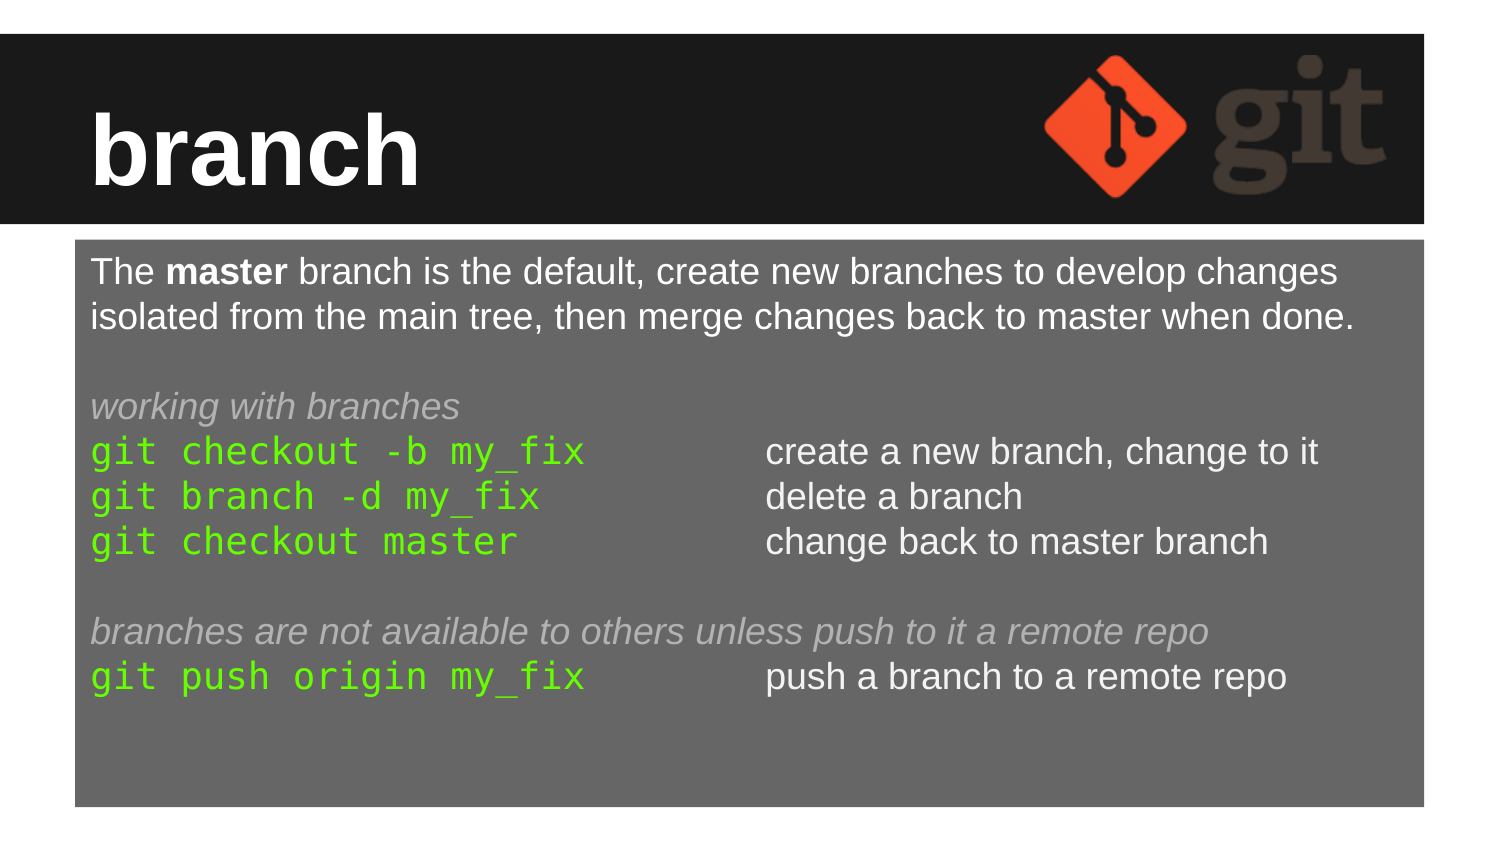

branch
The master branch is the default, create new branches to develop changes
isolated from the main tree, then merge changes back to master when done.
working with branches
git checkout -b my_fix			create a new branch, change to it
git branch -d my_fix			delete a branch
git checkout master				change back to master branch
branches are not available to others unless push to it a remote repo
git push origin my_fix			push a branch to a remote repo